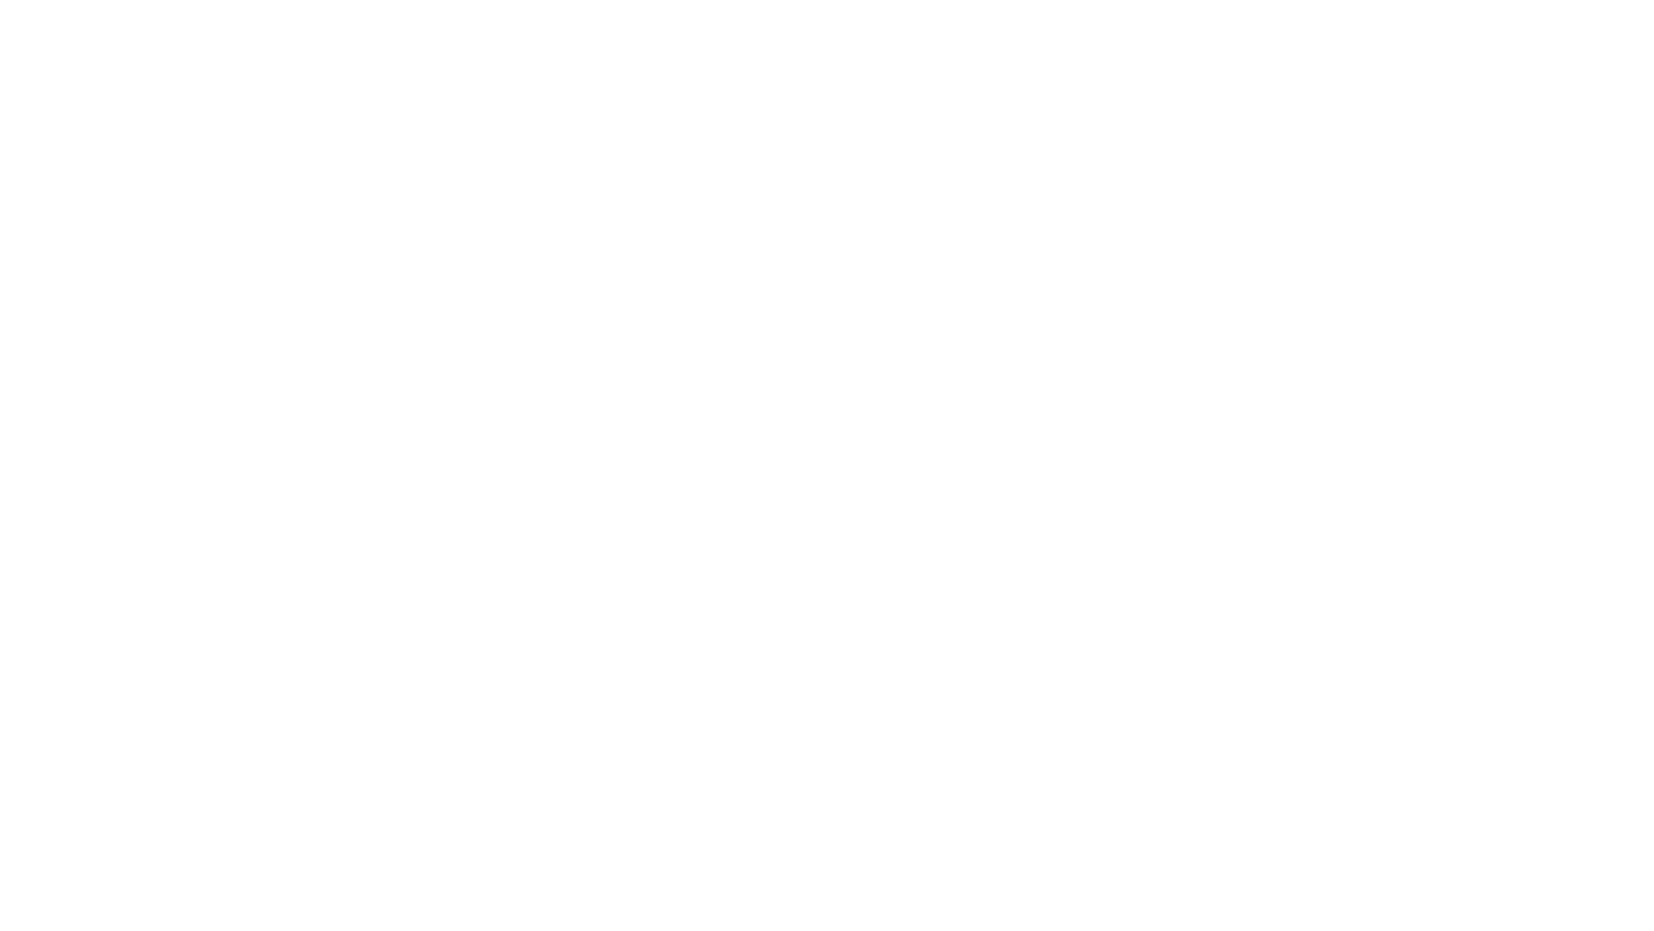

# Apresentação dos resultados
Visualização do problema